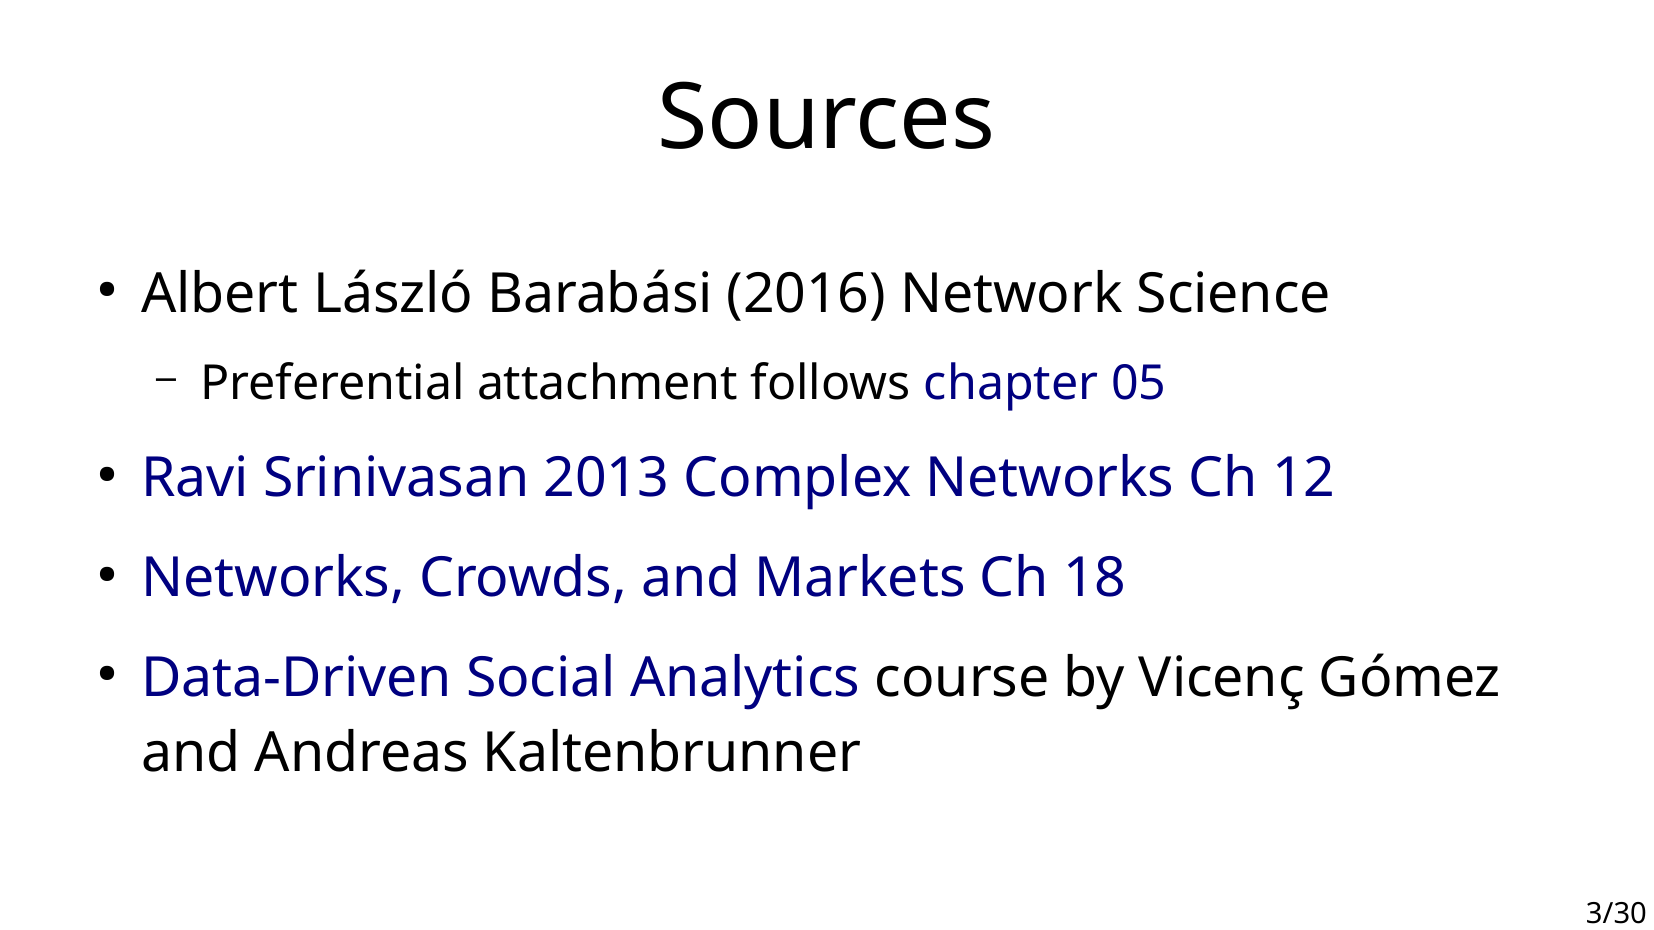

# Sources
Albert László Barabási (2016) Network Science
Preferential attachment follows chapter 05
Ravi Srinivasan 2013 Complex Networks Ch 12
Networks, Crowds, and Markets Ch 18
Data-Driven Social Analytics course by Vicenç Gómez and Andreas Kaltenbrunner
3